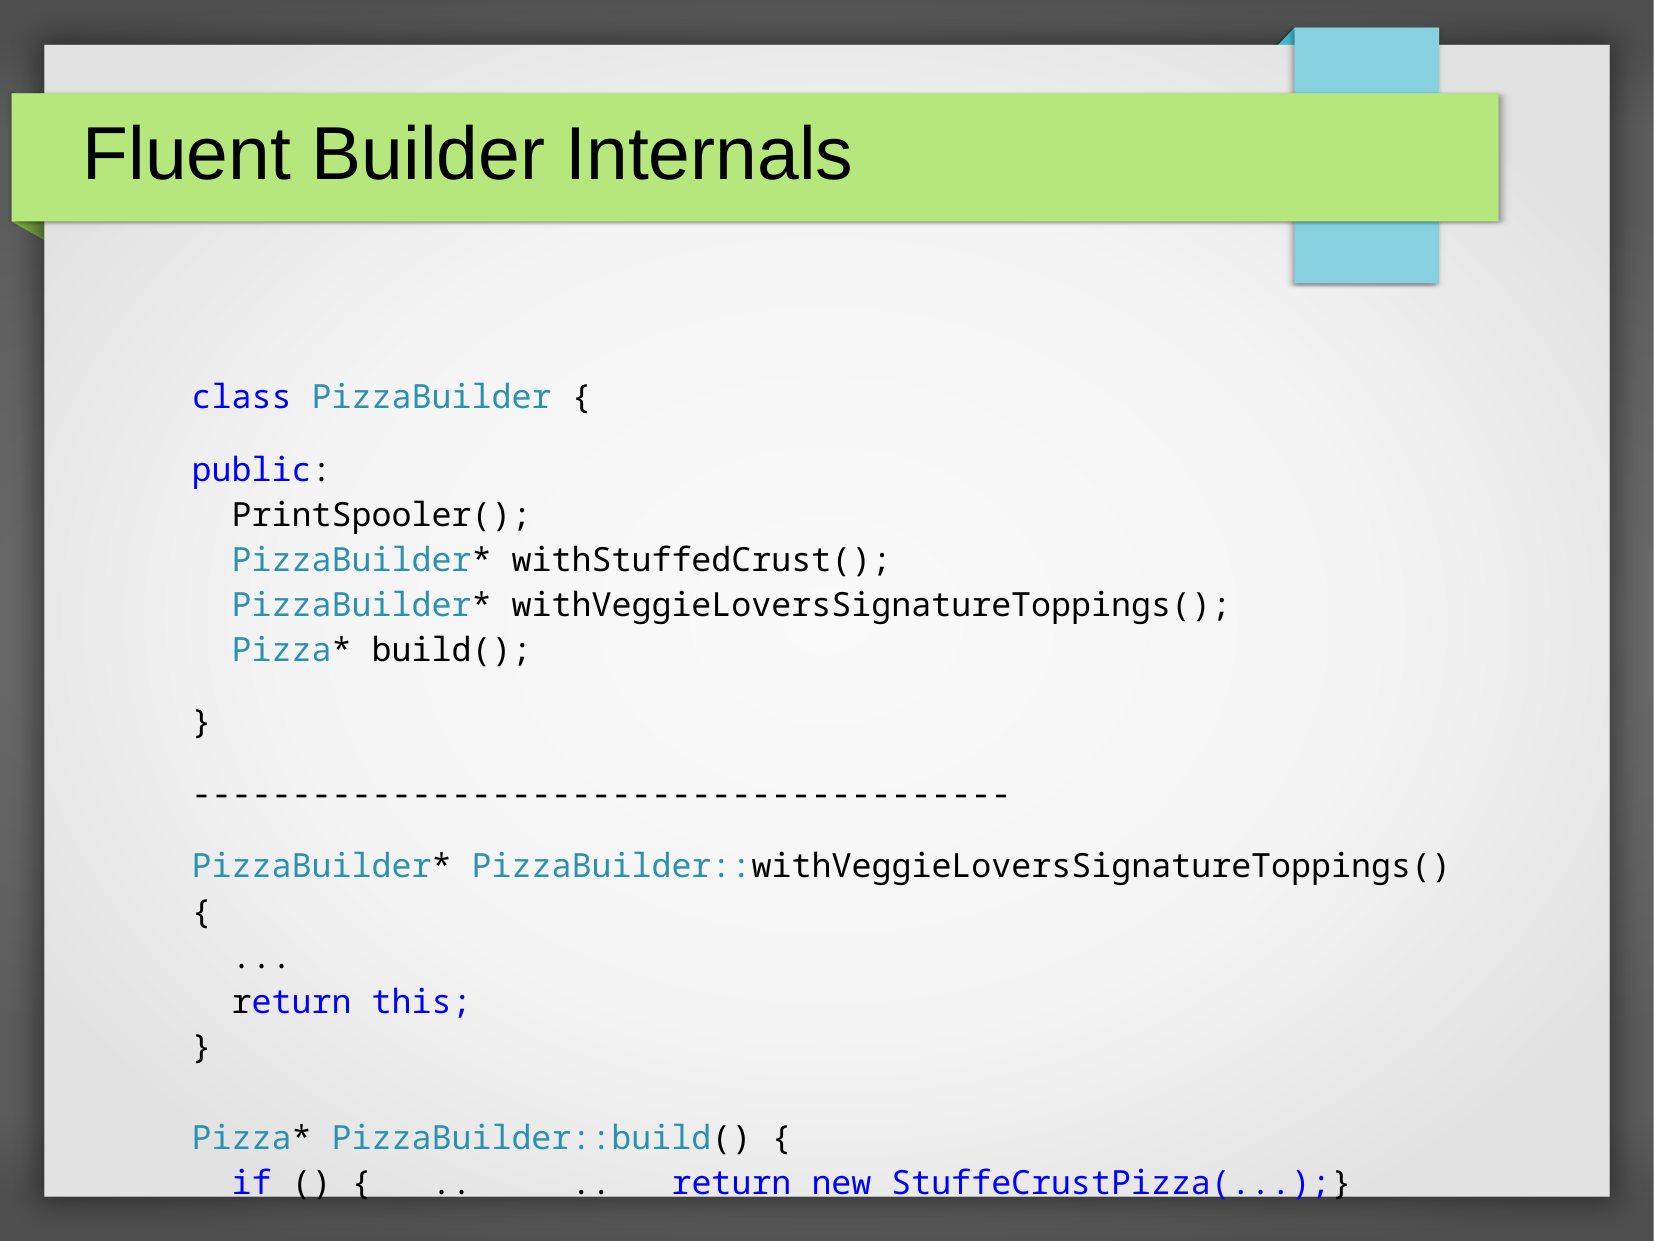

# Fluent Builder Internals
class PizzaBuilder {
public:
 PrintSpooler();
 PizzaBuilder* withStuffedCrust();
 PizzaBuilder* withVeggieLoversSignatureToppings();
 Pizza* build();
}
-----------------------------------------
PizzaBuilder* PizzaBuilder::withVeggieLoversSignatureToppings() {
 ...
 return this;
}
Pizza* PizzaBuilder::build() {
 if () { .. .. return new StuffeCrustPizza(...);}
 else if () { .. .. return new HandTossedPizza(...);}
}